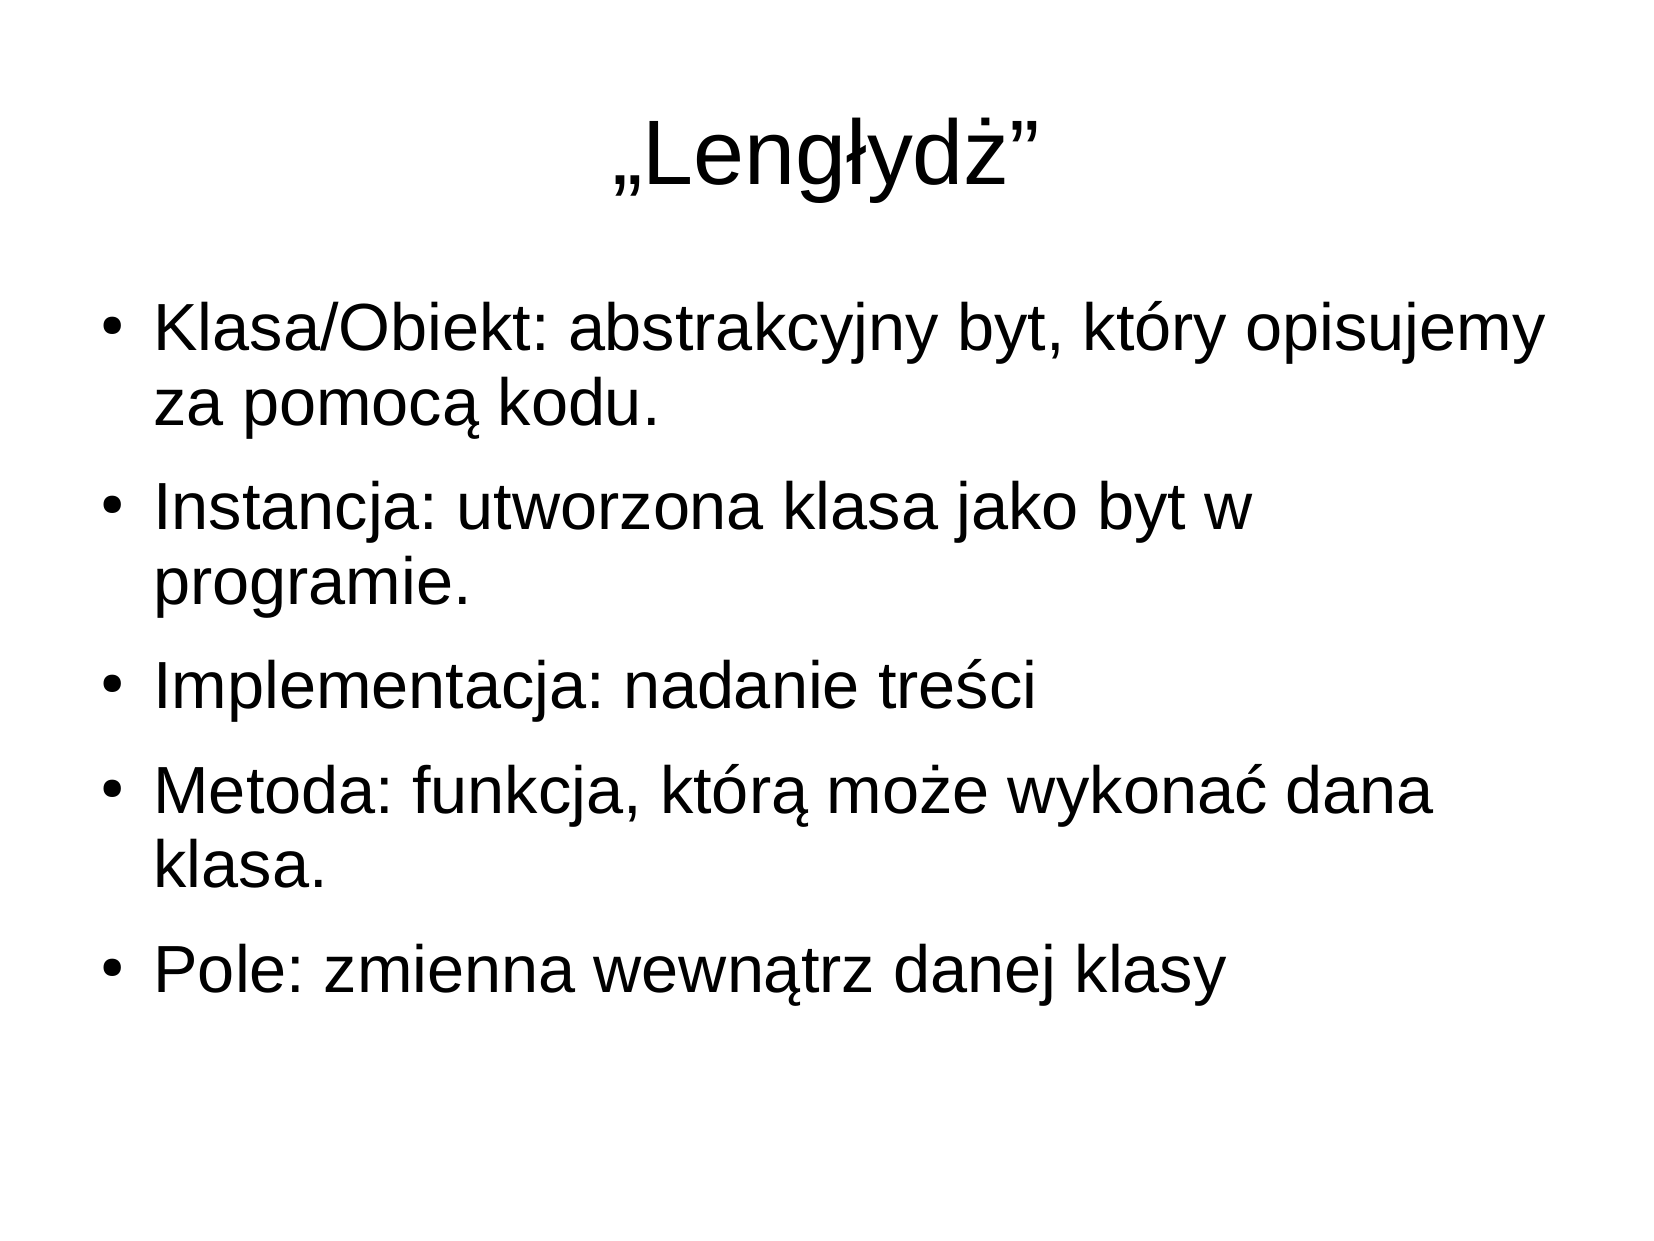

# „Lengłydż”
Klasa/Obiekt: abstrakcyjny byt, który opisujemy za pomocą kodu.
Instancja: utworzona klasa jako byt w programie.
Implementacja: nadanie treści
Metoda: funkcja, którą może wykonać dana klasa.
Pole: zmienna wewnątrz danej klasy